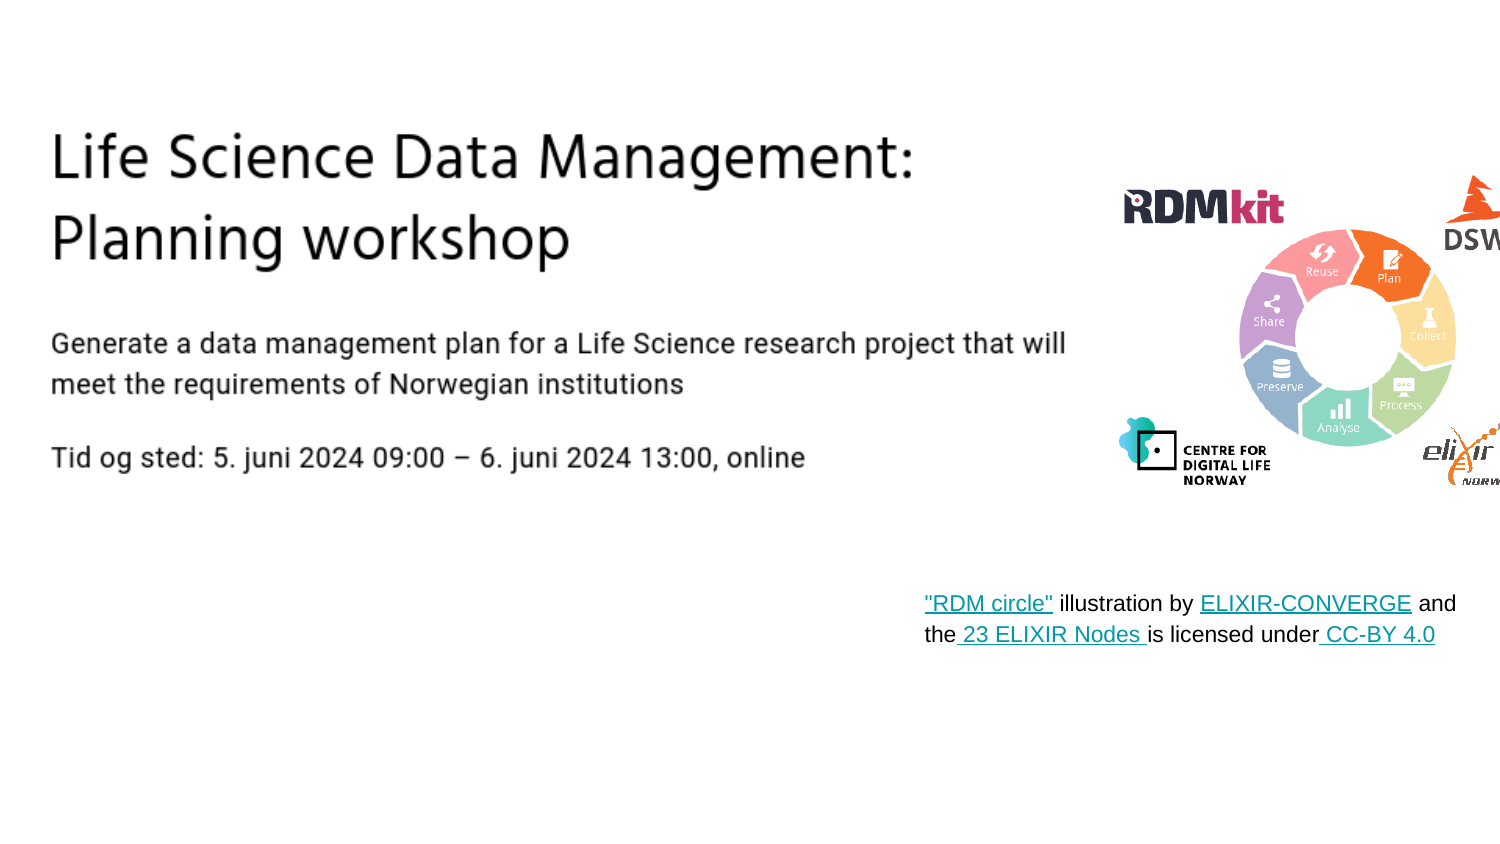

"RDM circle" illustration by ELIXIR-CONVERGE and the 23 ELIXIR Nodes is licensed under CC-BY 4.0